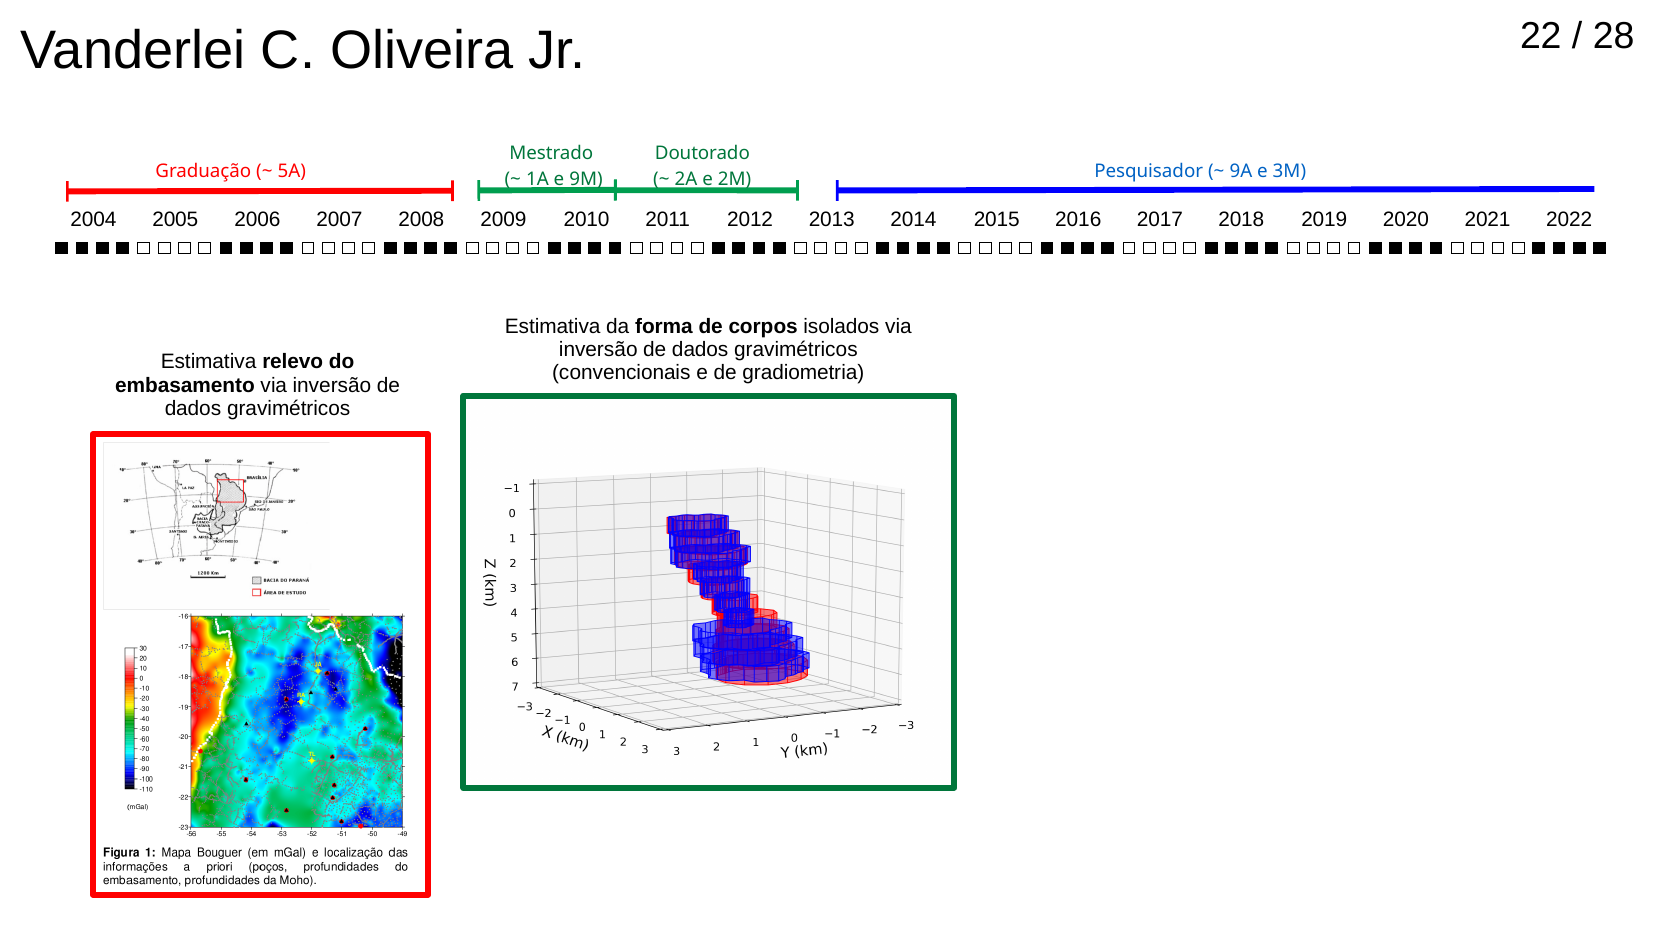

Vanderlei C. Oliveira Jr.
Mestrado
(~ 1A e 9M)
Doutorado
(~ 2A e 2M)
Graduação (~ 5A)
Pesquisador (~ 9A e 3M)
2004
2005
2006
2007
2008
2009
2010
2011
2012
2013
2014
2015
2016
2017
2018
2019
2020
2021
2022
Estimativa da forma de corpos isolados via inversão de dados gravimétricos (convencionais e de gradiometria)
Estimativa relevo do embasamento via inversão de dados gravimétricos